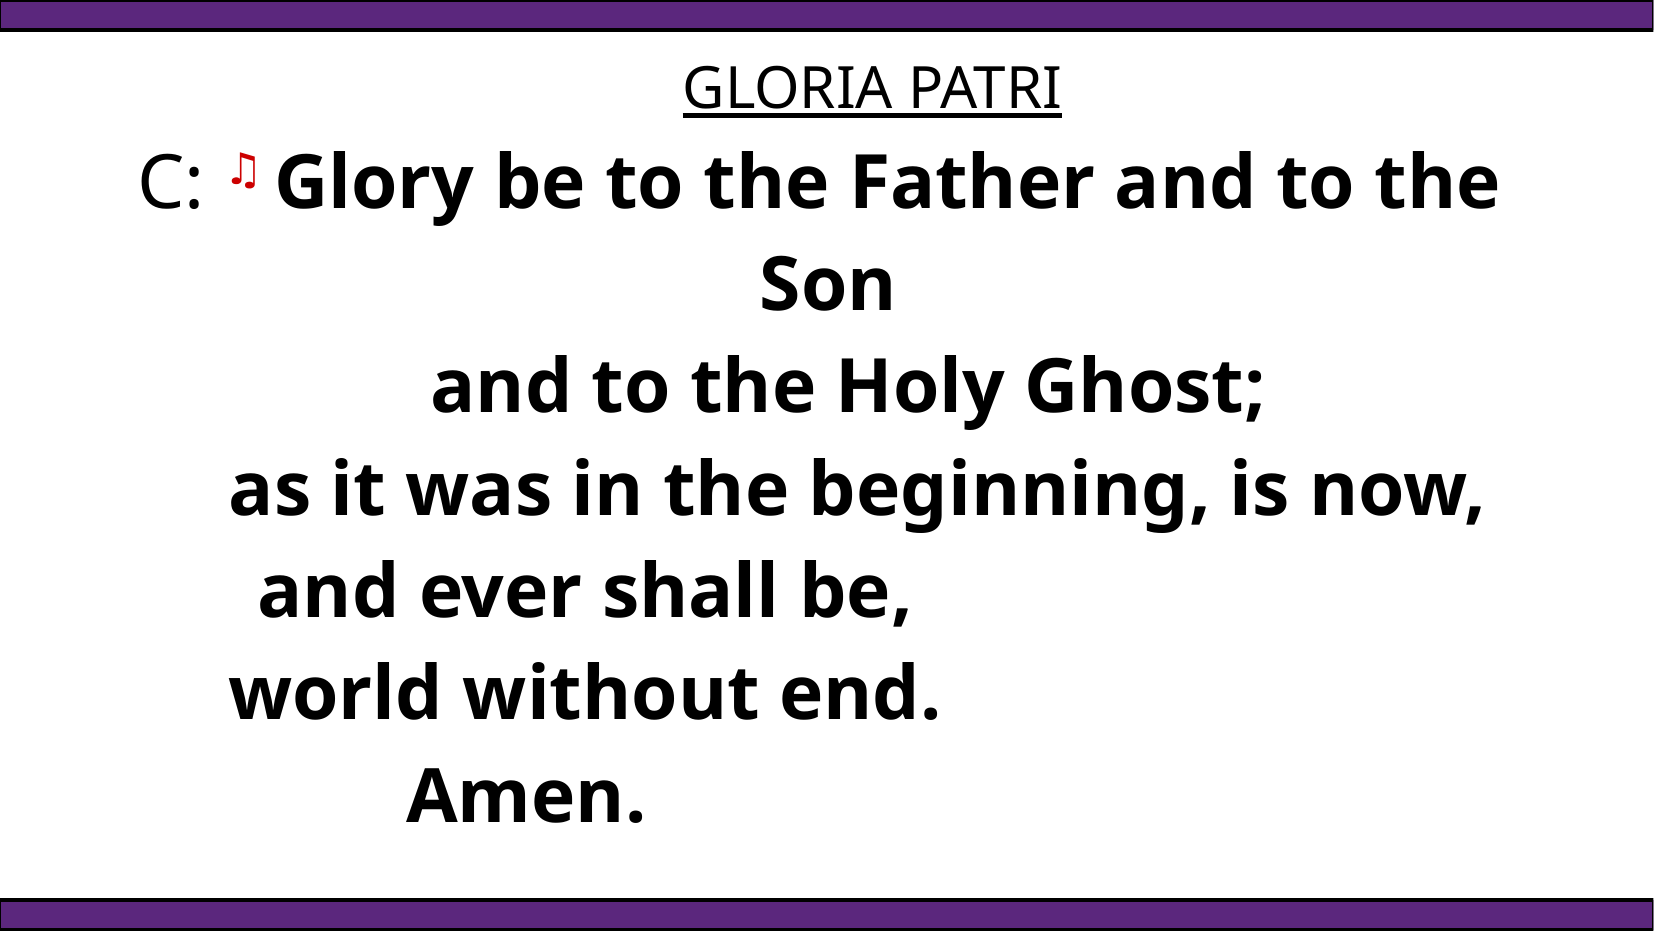

GLORIA PATRI
C: ♫ Glory be to the Father and to the Son
 and to the Holy Ghost;
 as it was in the beginning, is now,
and ever shall be,
world without end.
 Amen.